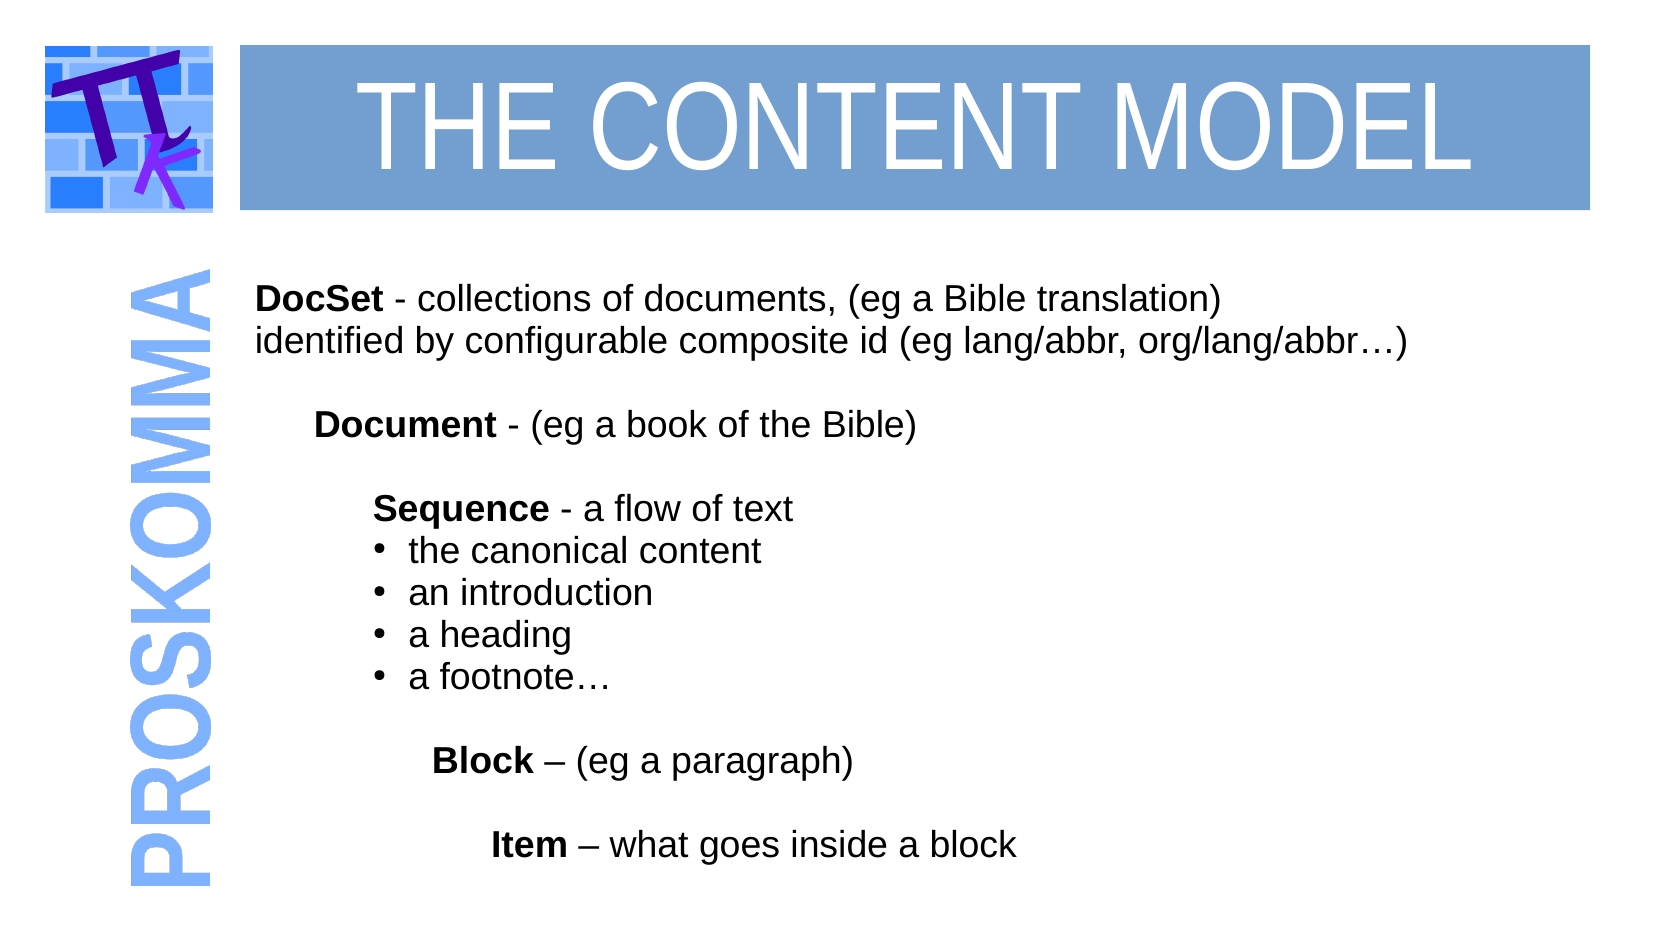

THE CONTENT MODEL
DocSet - collections of documents, (eg a Bible translation)
identified by configurable composite id (eg lang/abbr, org/lang/abbr…)
Document - (eg a book of the Bible)
Sequence - a flow of text
the canonical content
an introduction
a heading
a footnote…
Block – (eg a paragraph)
Item – what goes inside a block